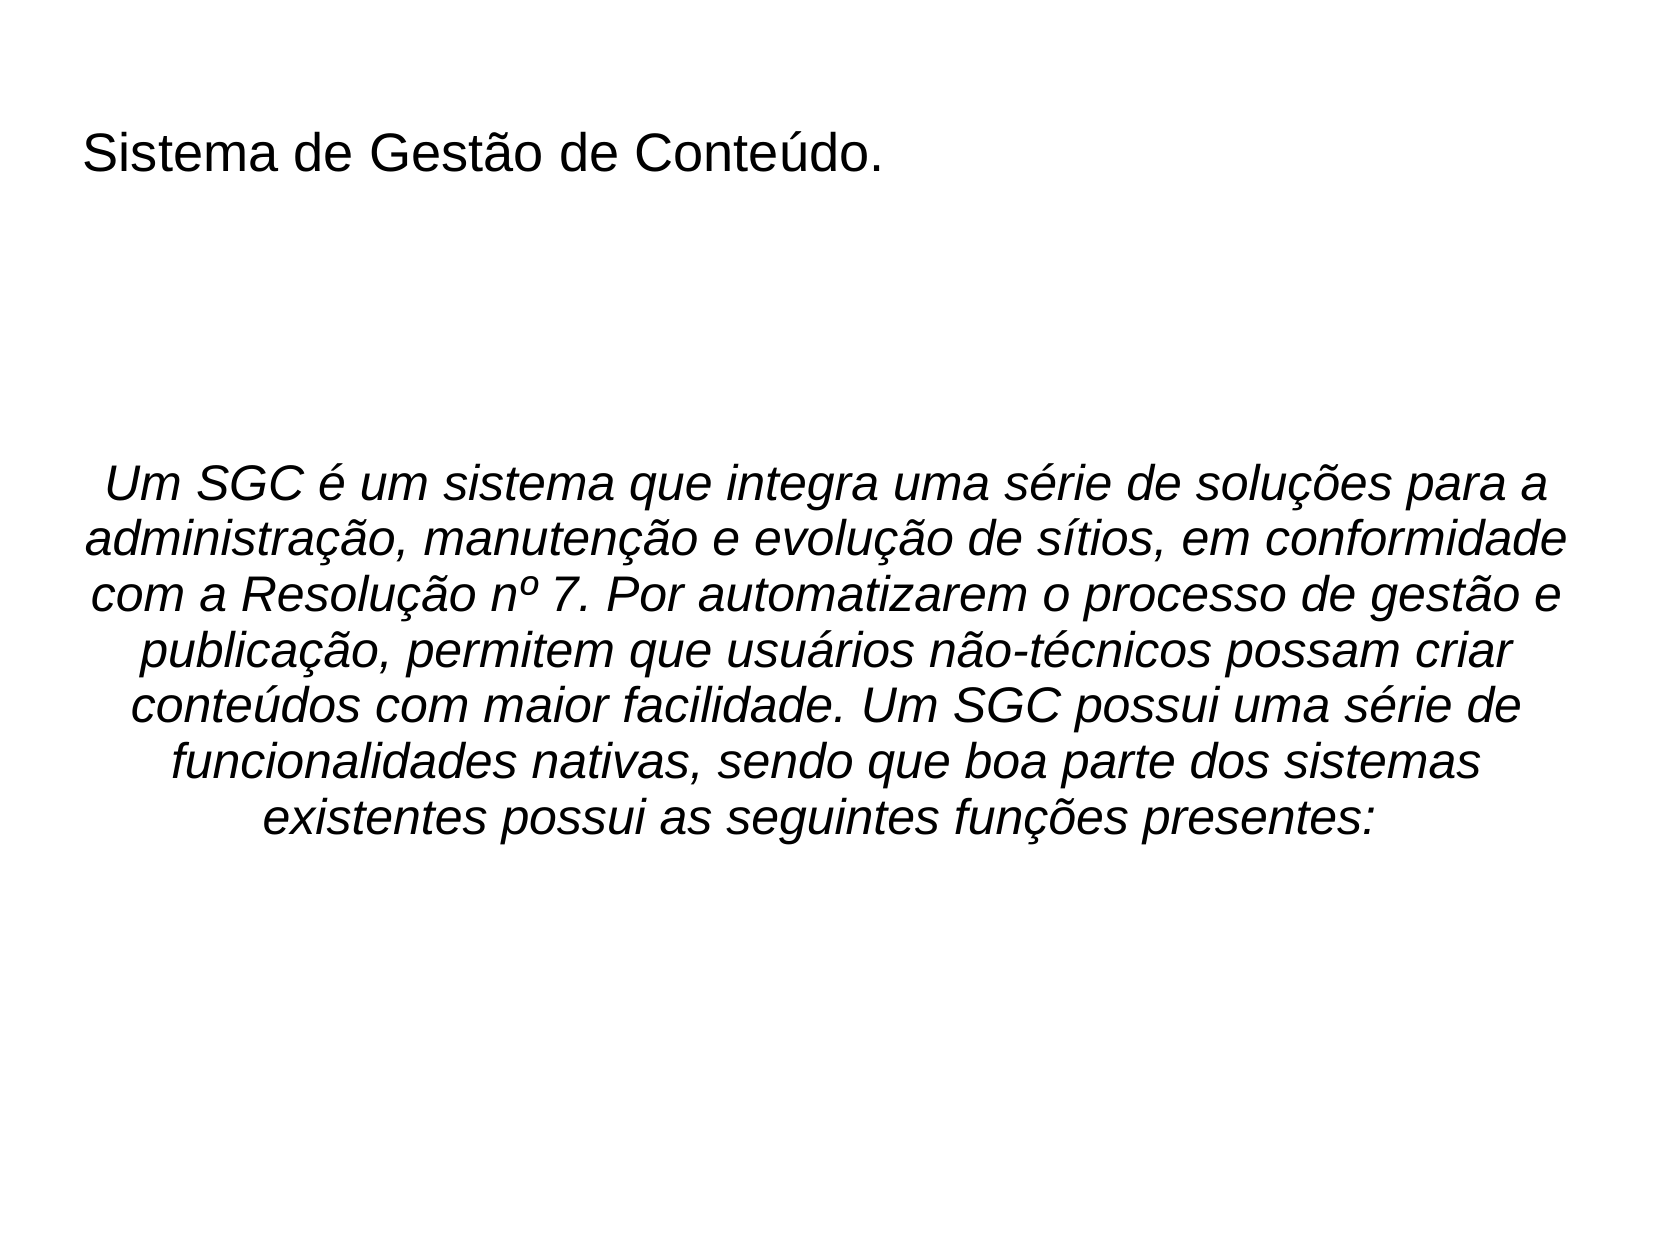

# Sistema de Gestão de Conteúdo.
Um SGC é um sistema que integra uma série de soluções para a administração, manutenção e evolução de sítios, em conformidade com a Resolução nº 7. Por automatizarem o processo de gestão e publicação, permitem que usuários não-técnicos possam criar conteúdos com maior facilidade. Um SGC possui uma série de funcionalidades nativas, sendo que boa parte dos sistemas existentes possui as seguintes funções presentes: